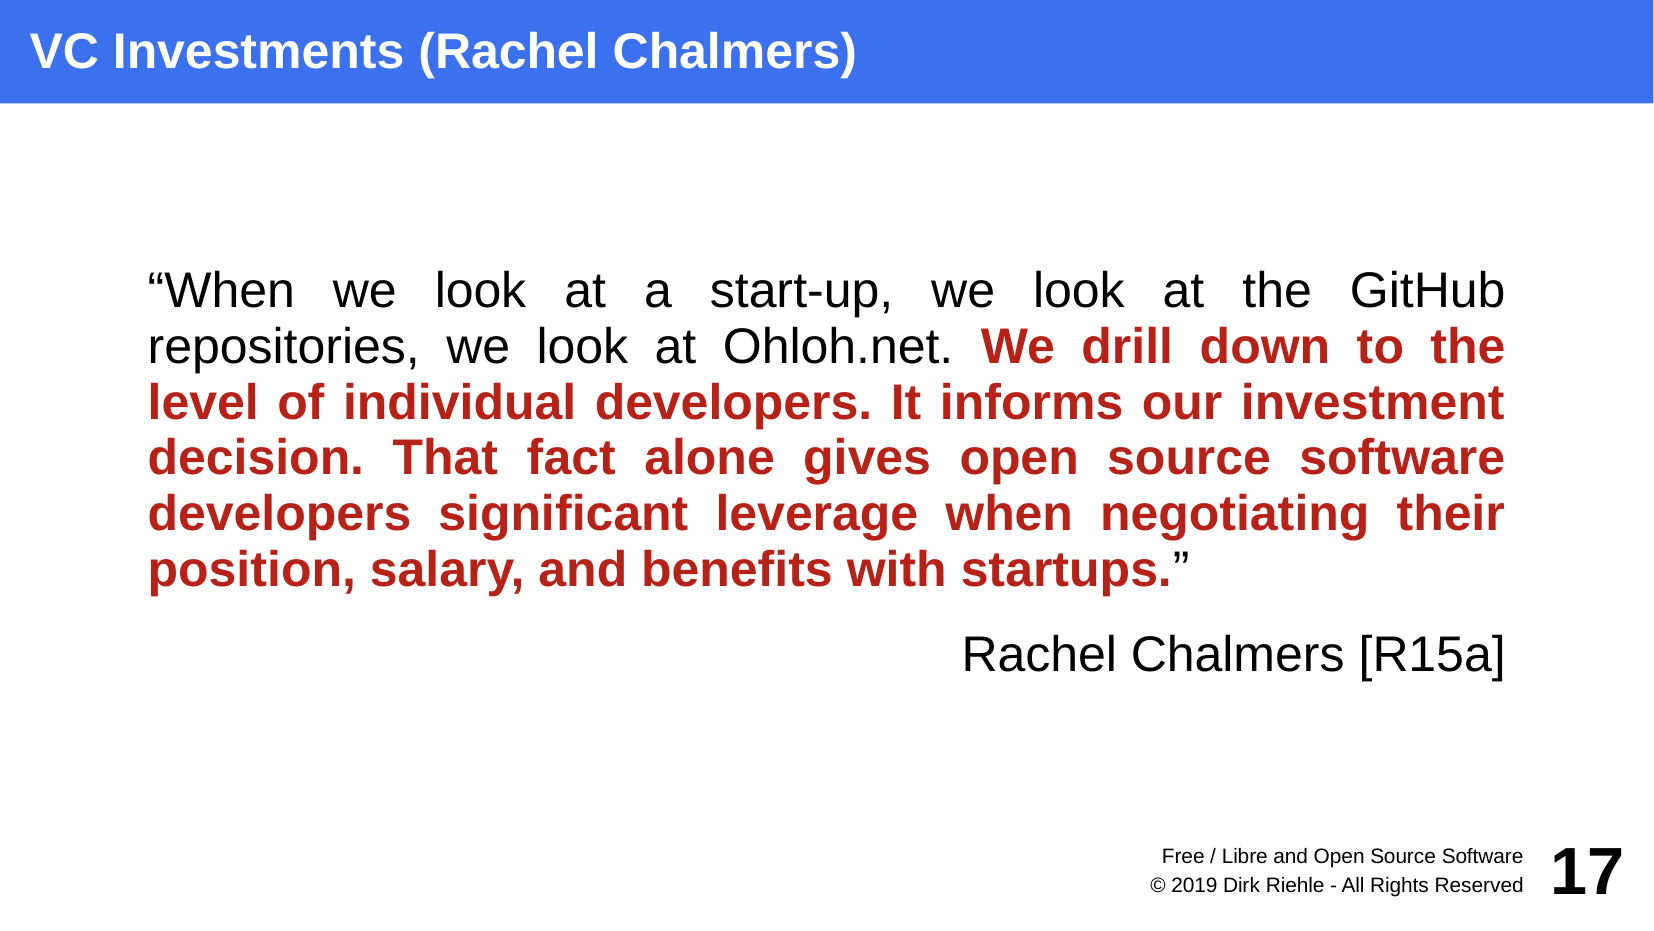

# VC Investments (Rachel Chalmers)
“When we look at a start-up, we look at the GitHub repositories, we look at Ohloh.net. We drill down to the level of individual developers. It informs our investment decision. That fact alone gives open source software developers significant leverage when negotiating their position, salary, and benefits with startups.”
	Rachel Chalmers [R15a]
Free / Libre and Open Source Software
17
© 2019 Dirk Riehle - All Rights Reserved